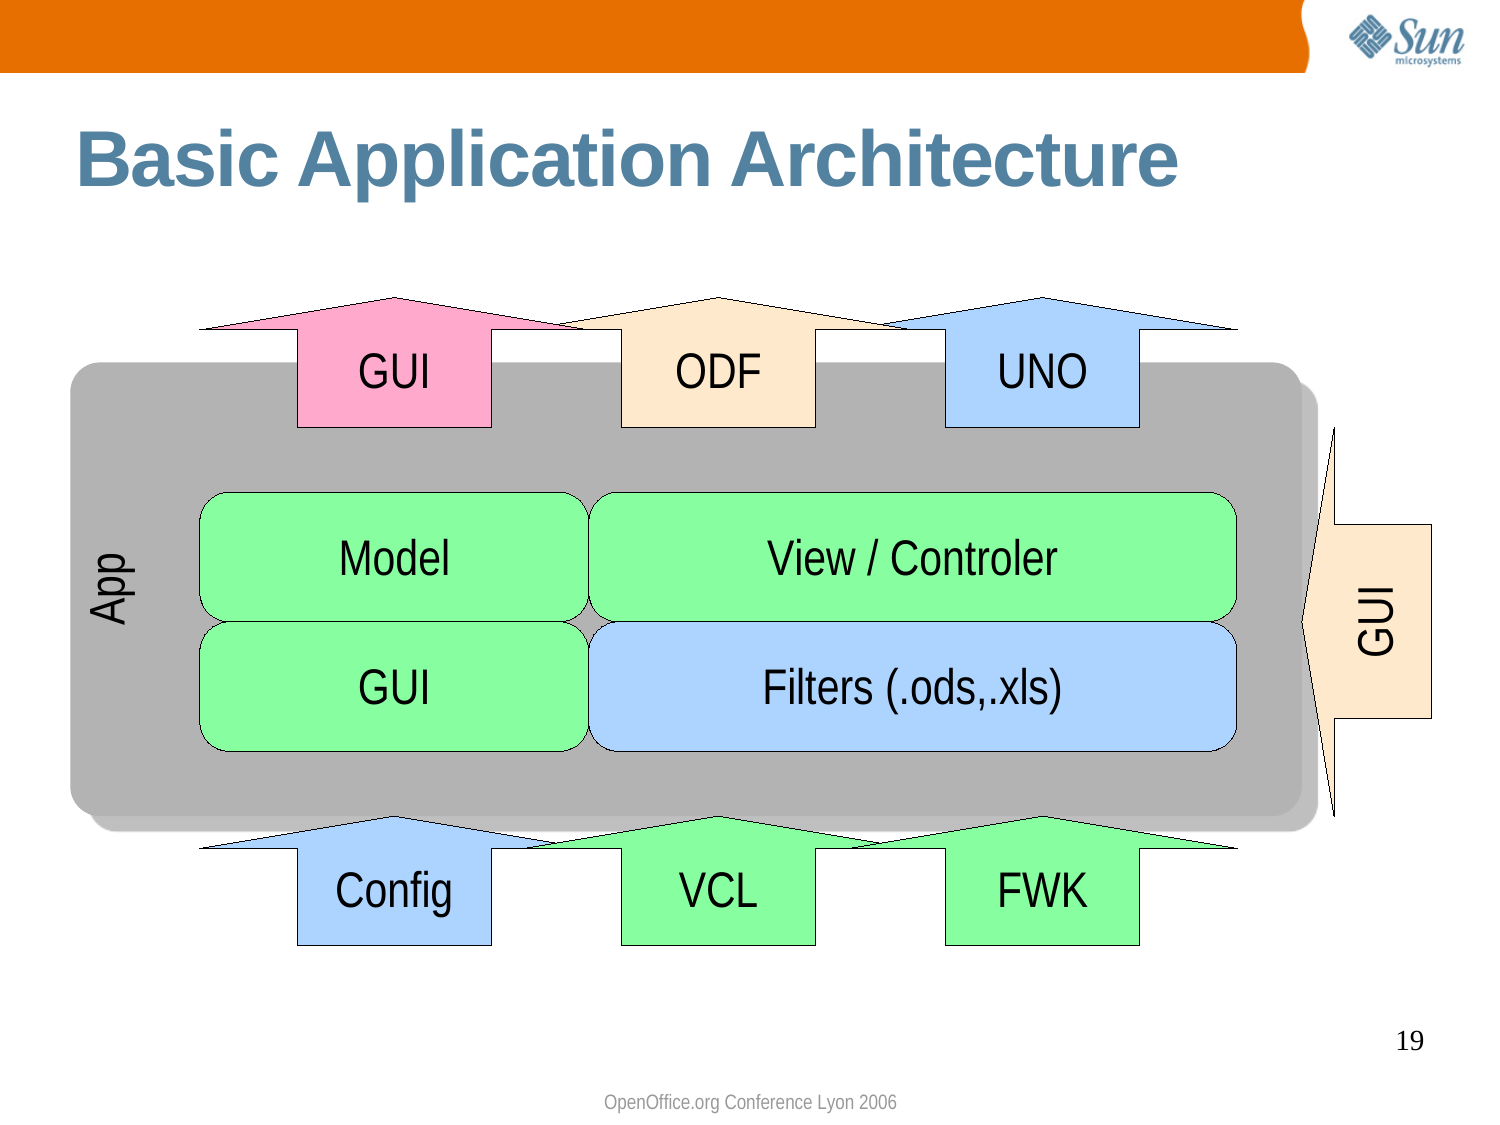

# Basic Application Architecture
App
GUI
ODF
UNO
Model
View / Controler
GUI
GUI
Filters (.ods,.xls)
Config
VCL
FWK